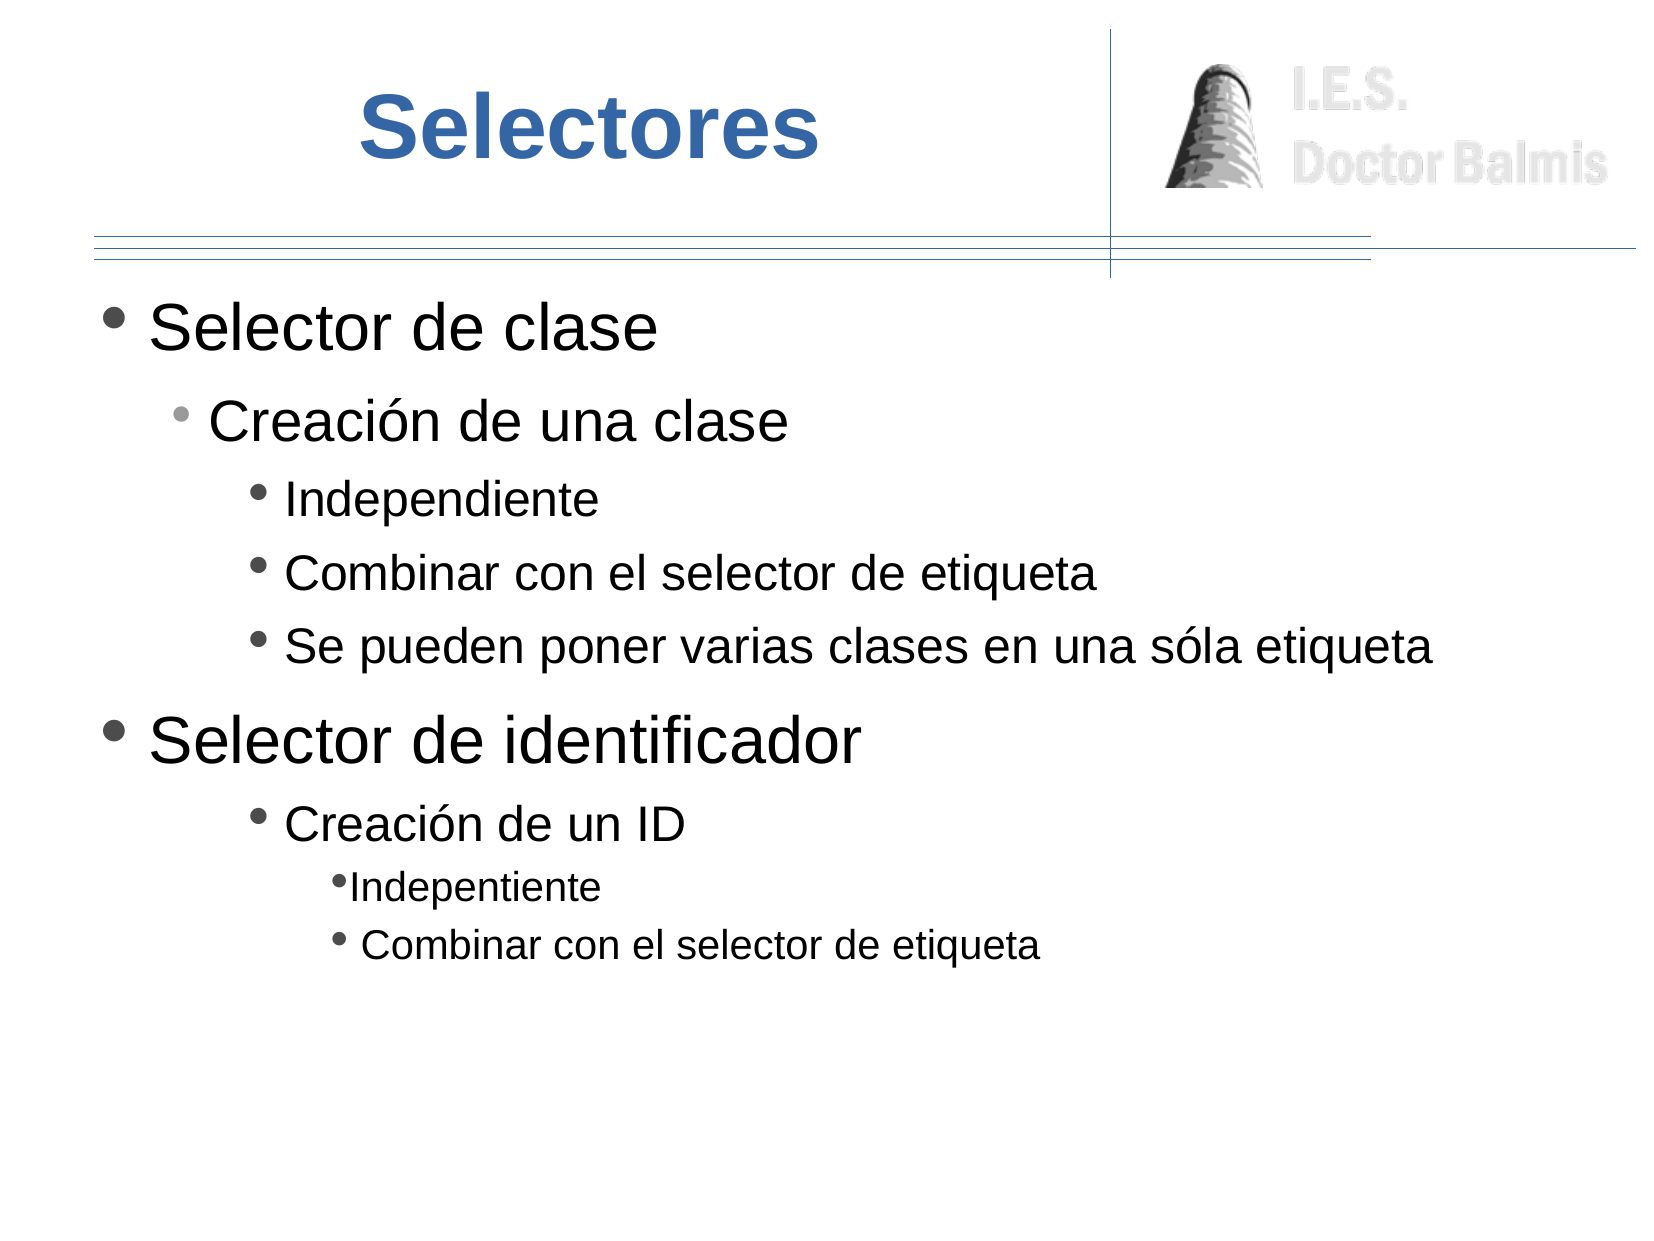

# Selectores
 Selector de clase
 Creación de una clase
 Independiente
 Combinar con el selector de etiqueta
 Se pueden poner varias clases en una sóla etiqueta
 Selector de identificador
 Creación de un ID
Indepentiente
 Combinar con el selector de etiqueta